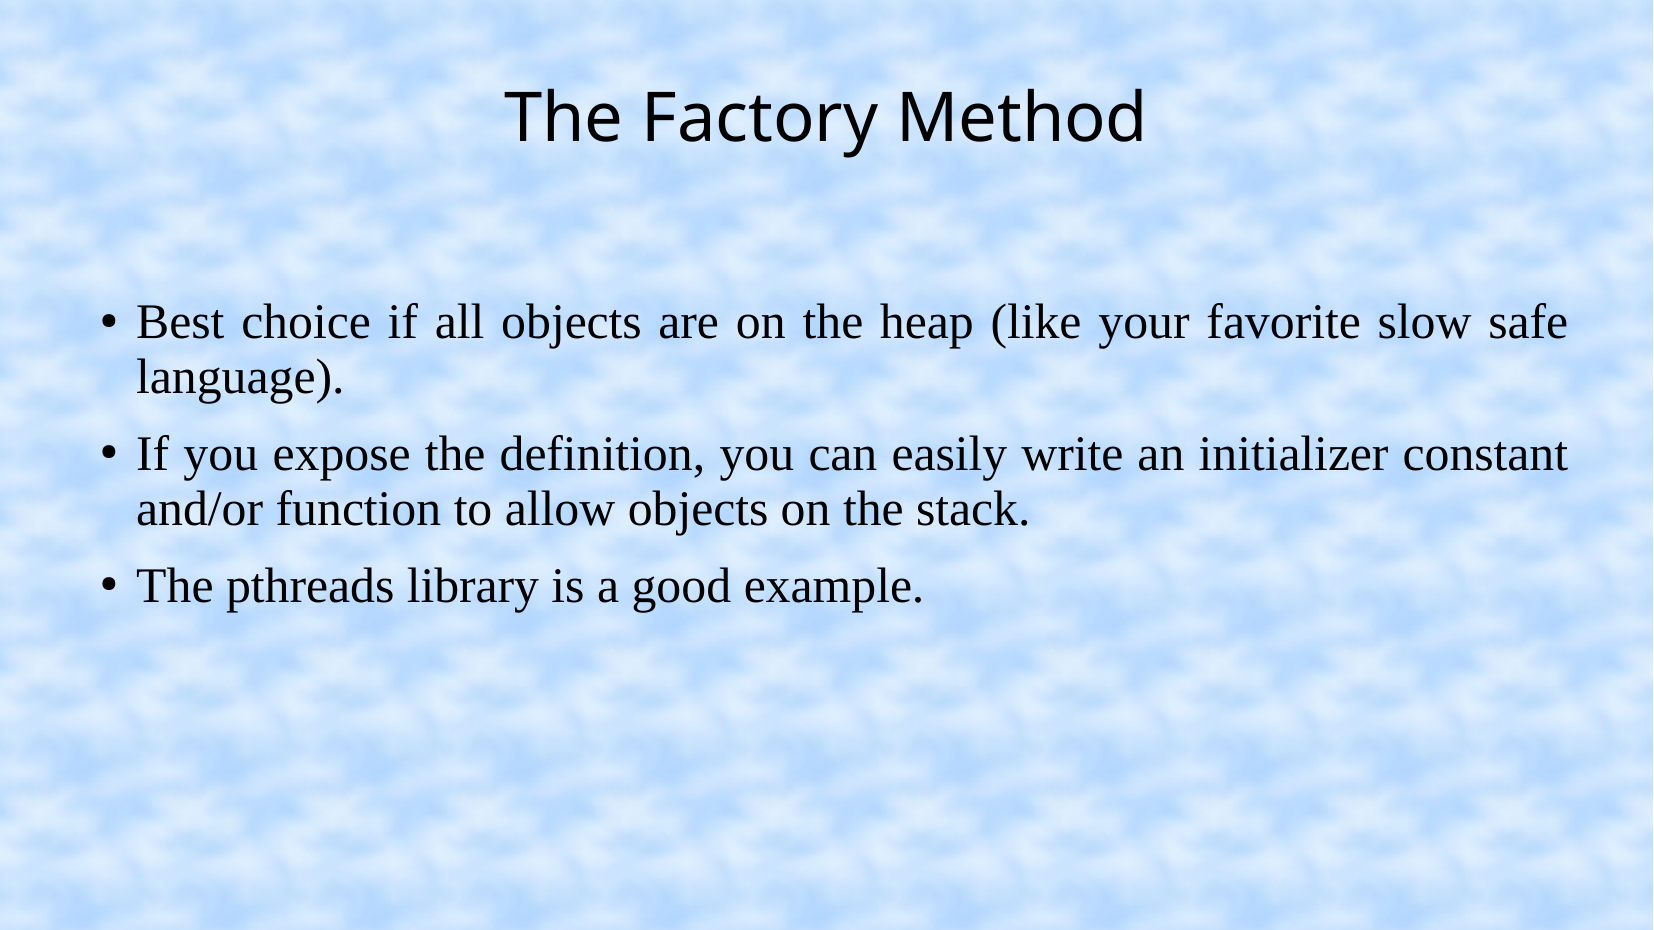

# The Factory Method
Best choice if all objects are on the heap (like your favorite slow safe language).
If you expose the definition, you can easily write an initializer constant and/or function to allow objects on the stack.
The pthreads library is a good example.